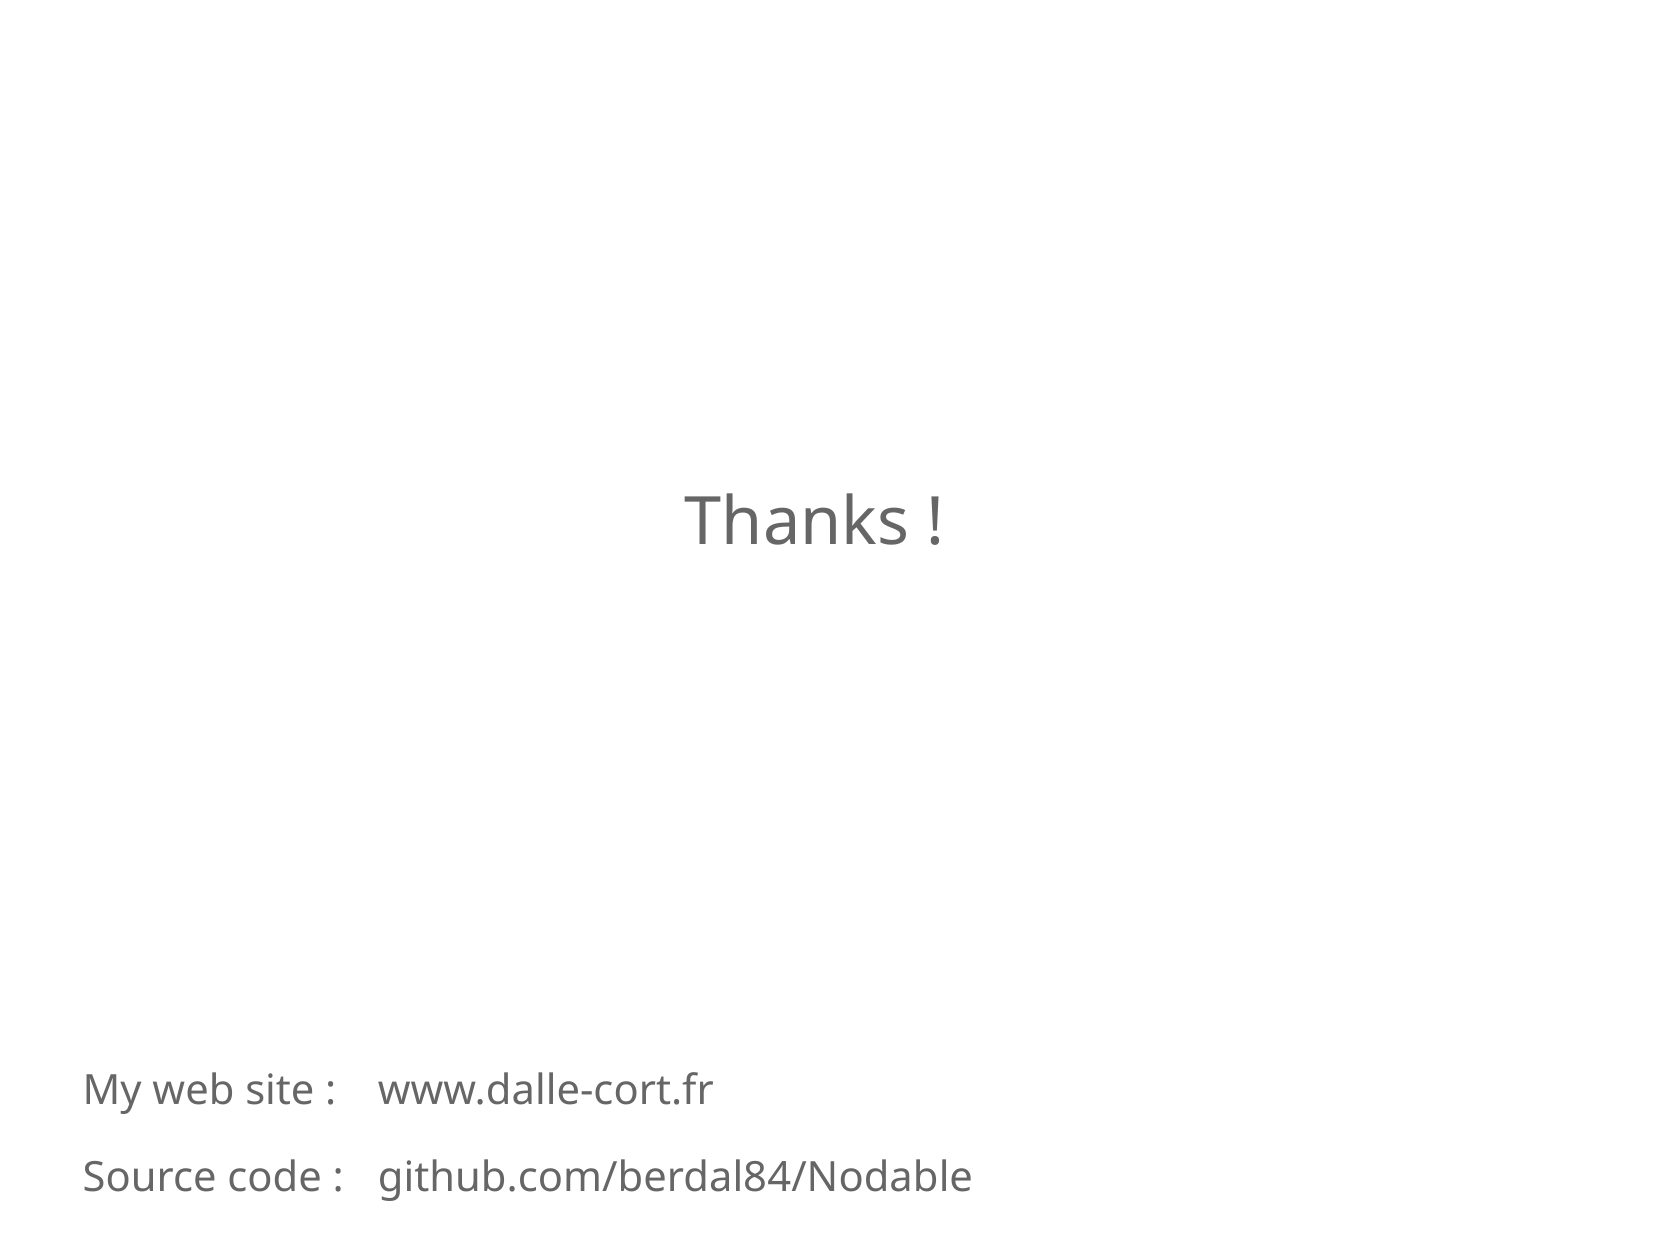

# Thanks !
My web site :	www.dalle-cort.fr
Source code :	github.com/berdal84/Nodable